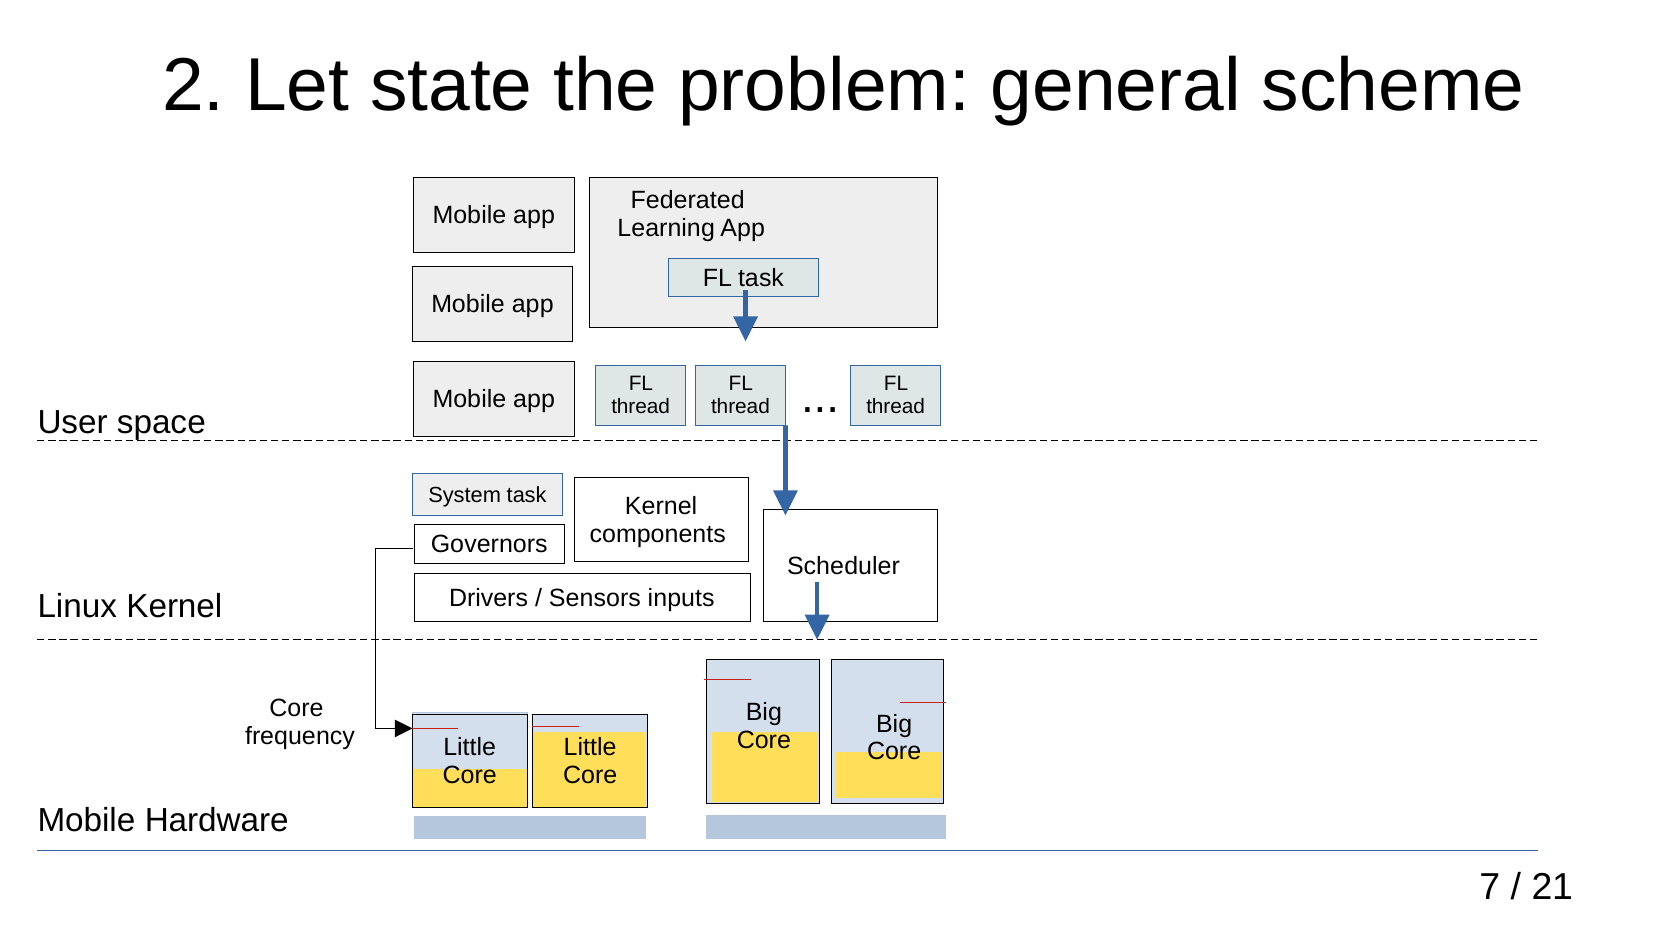

# 2. Let state the problem: general scheme
Mobile app
Federated
Learning App
FL task
Mobile app
...
Mobile app
FL thread
FL thread
FL thread
User space
System task
Kernel components
Scheduler
Governors
Drivers / Sensors inputs
Linux Kernel
Big Core
Big Core
Core
frequency
Little Core
Little Core
Mobile Hardware
7 / 21